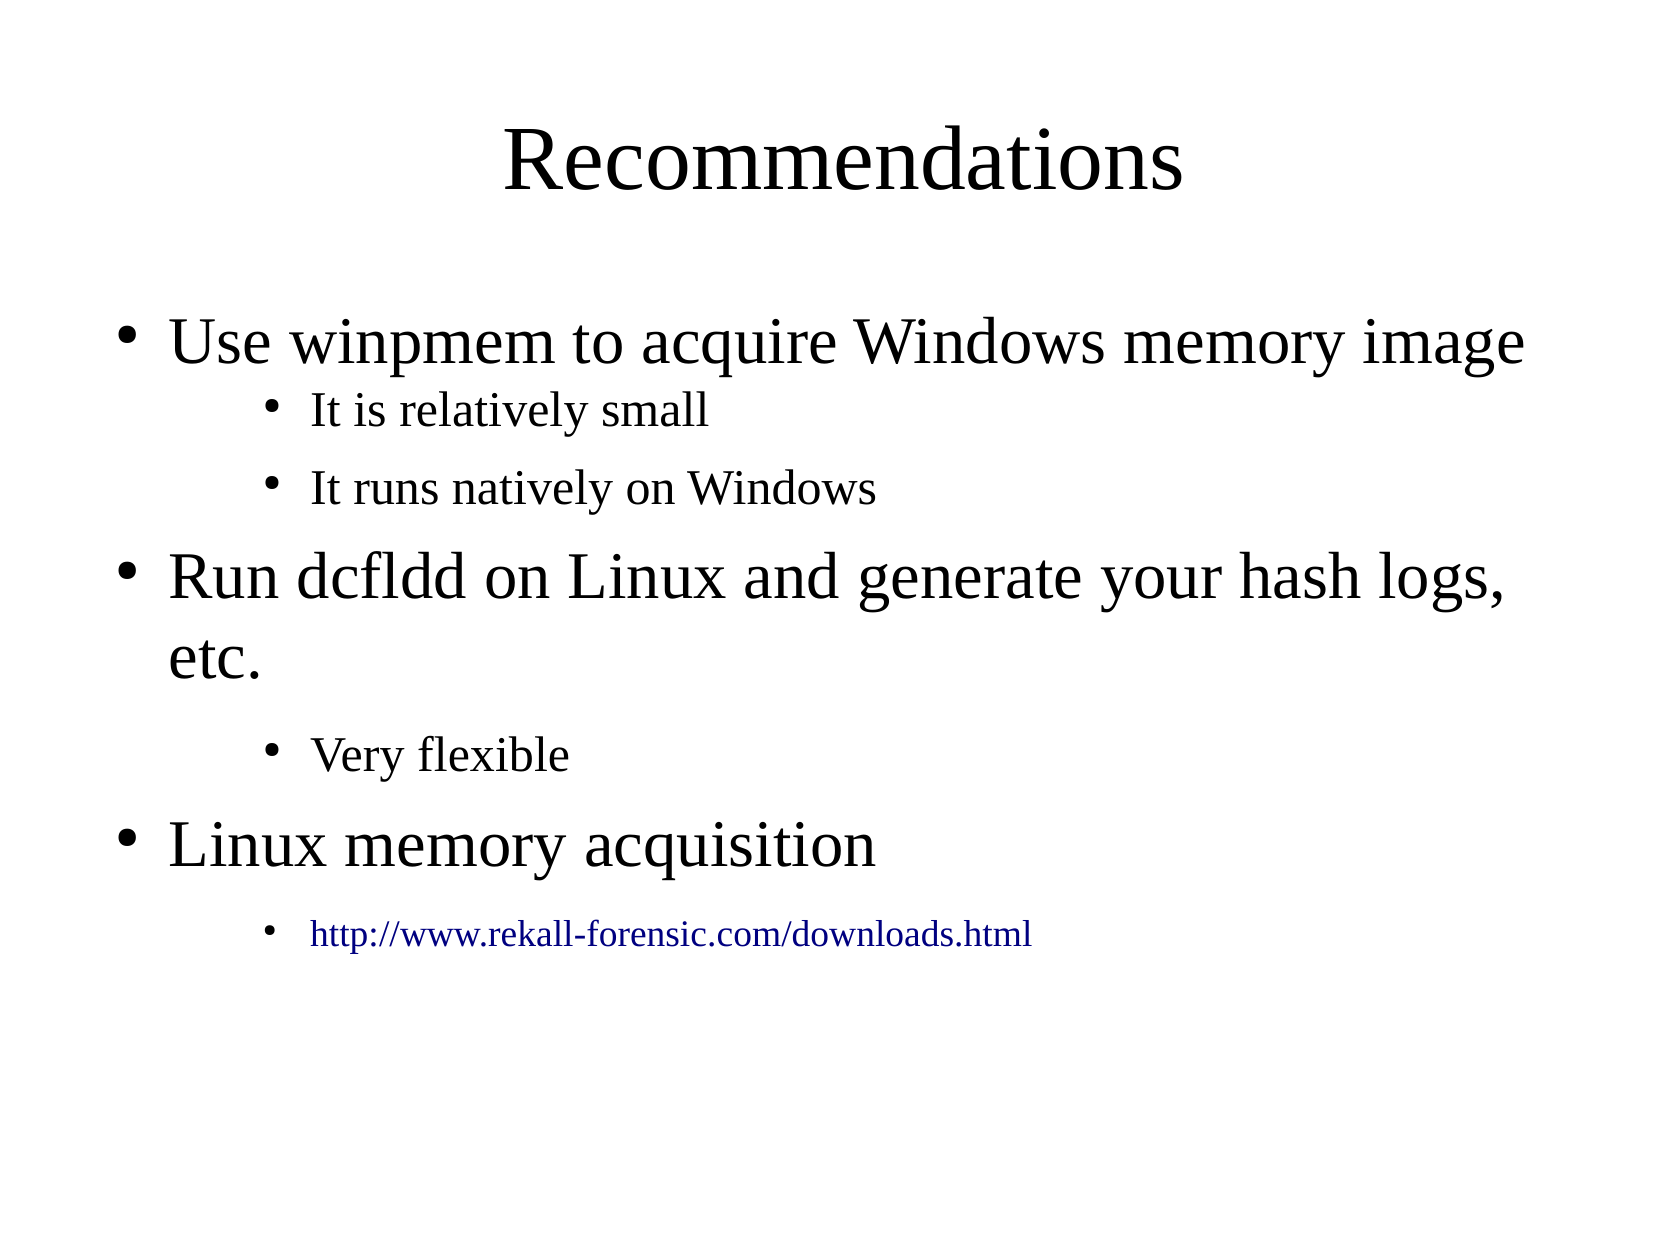

# Recommendations
Use winpmem to acquire Windows memory image
It is relatively small
It runs natively on Windows
Run dcfldd on Linux and generate your hash logs, etc.
Very flexible
Linux memory acquisition
http://www.rekall-forensic.com/downloads.html